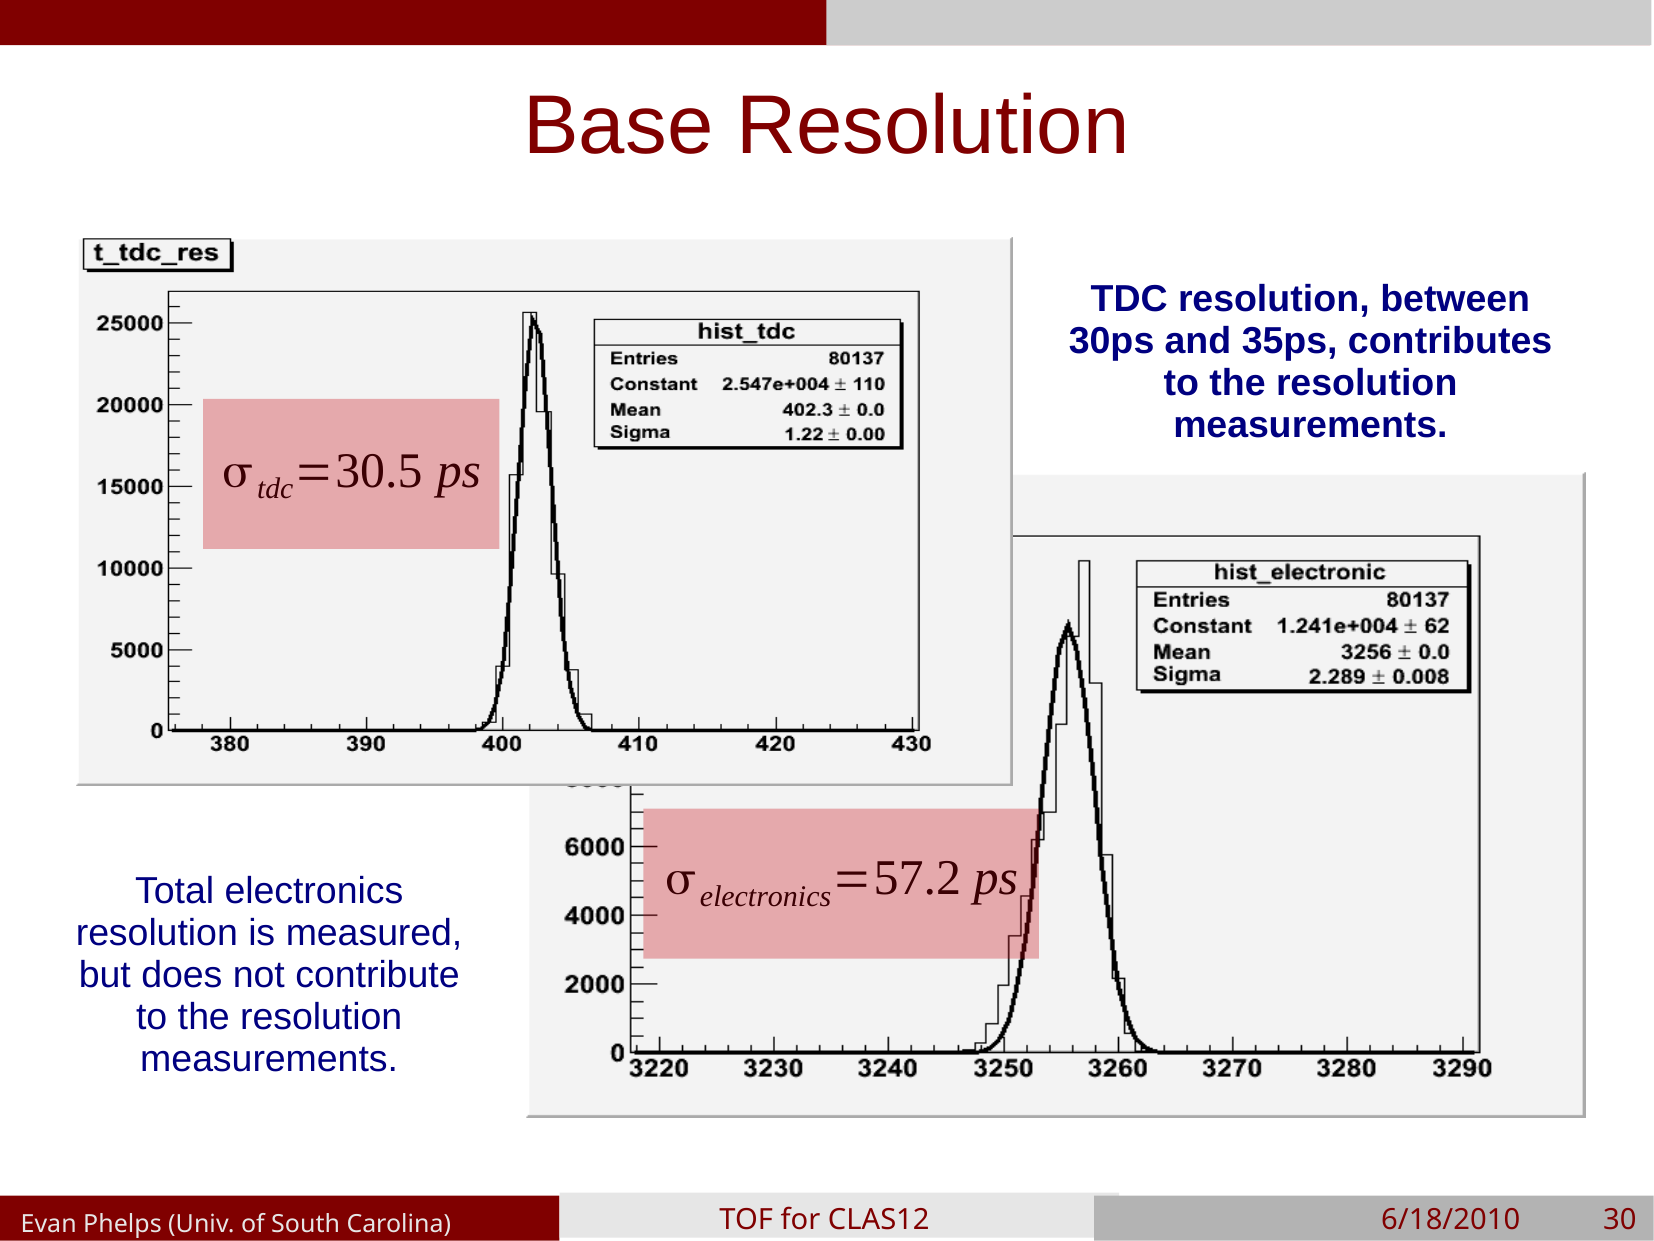

# Base Resolution
TDC resolution, between 30ps and 35ps, contributes to the resolution measurements.
Total electronics resolution is measured, but does not contribute to the resolution measurements.
TOF for CLAS12
30